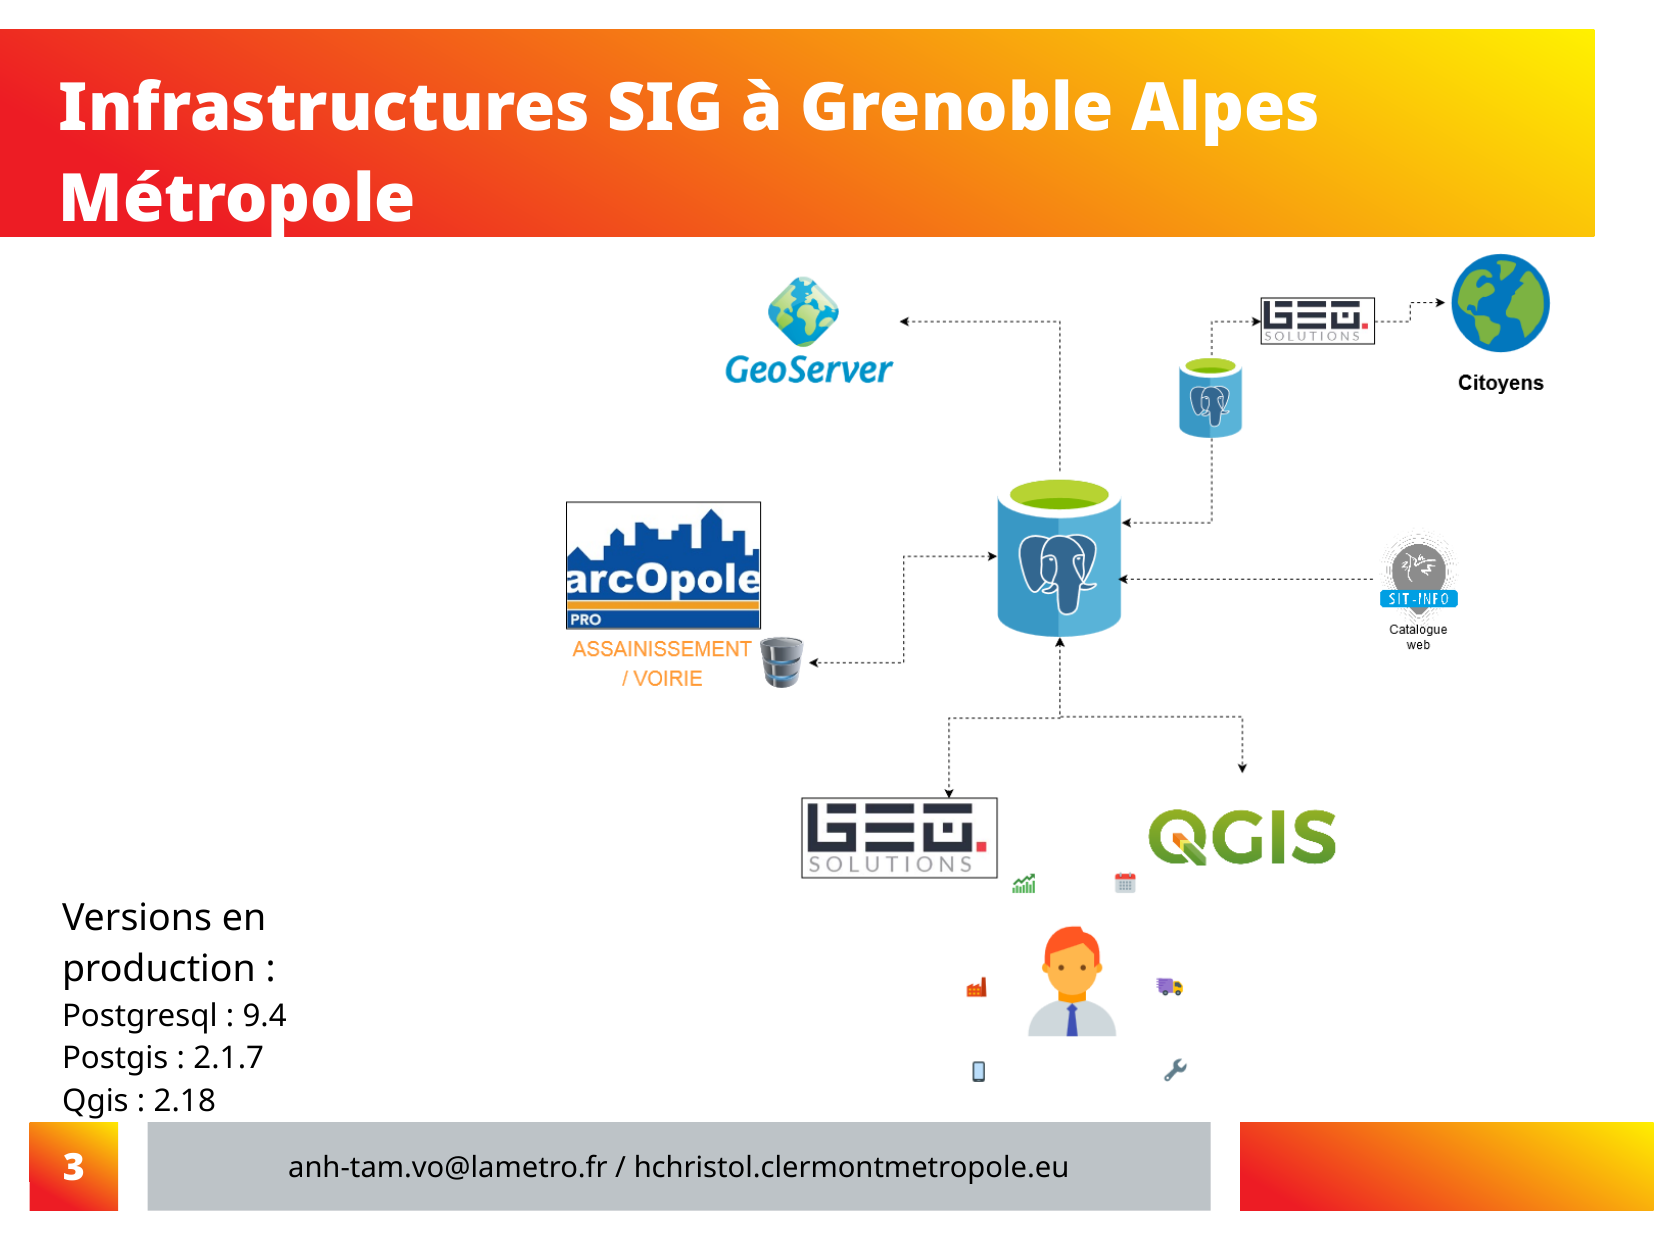

# Infrastructures SIG à Grenoble Alpes Métropole
Versions en production :
Postgresql : 9.4
Postgis : 2.1.7
Qgis : 2.18
3